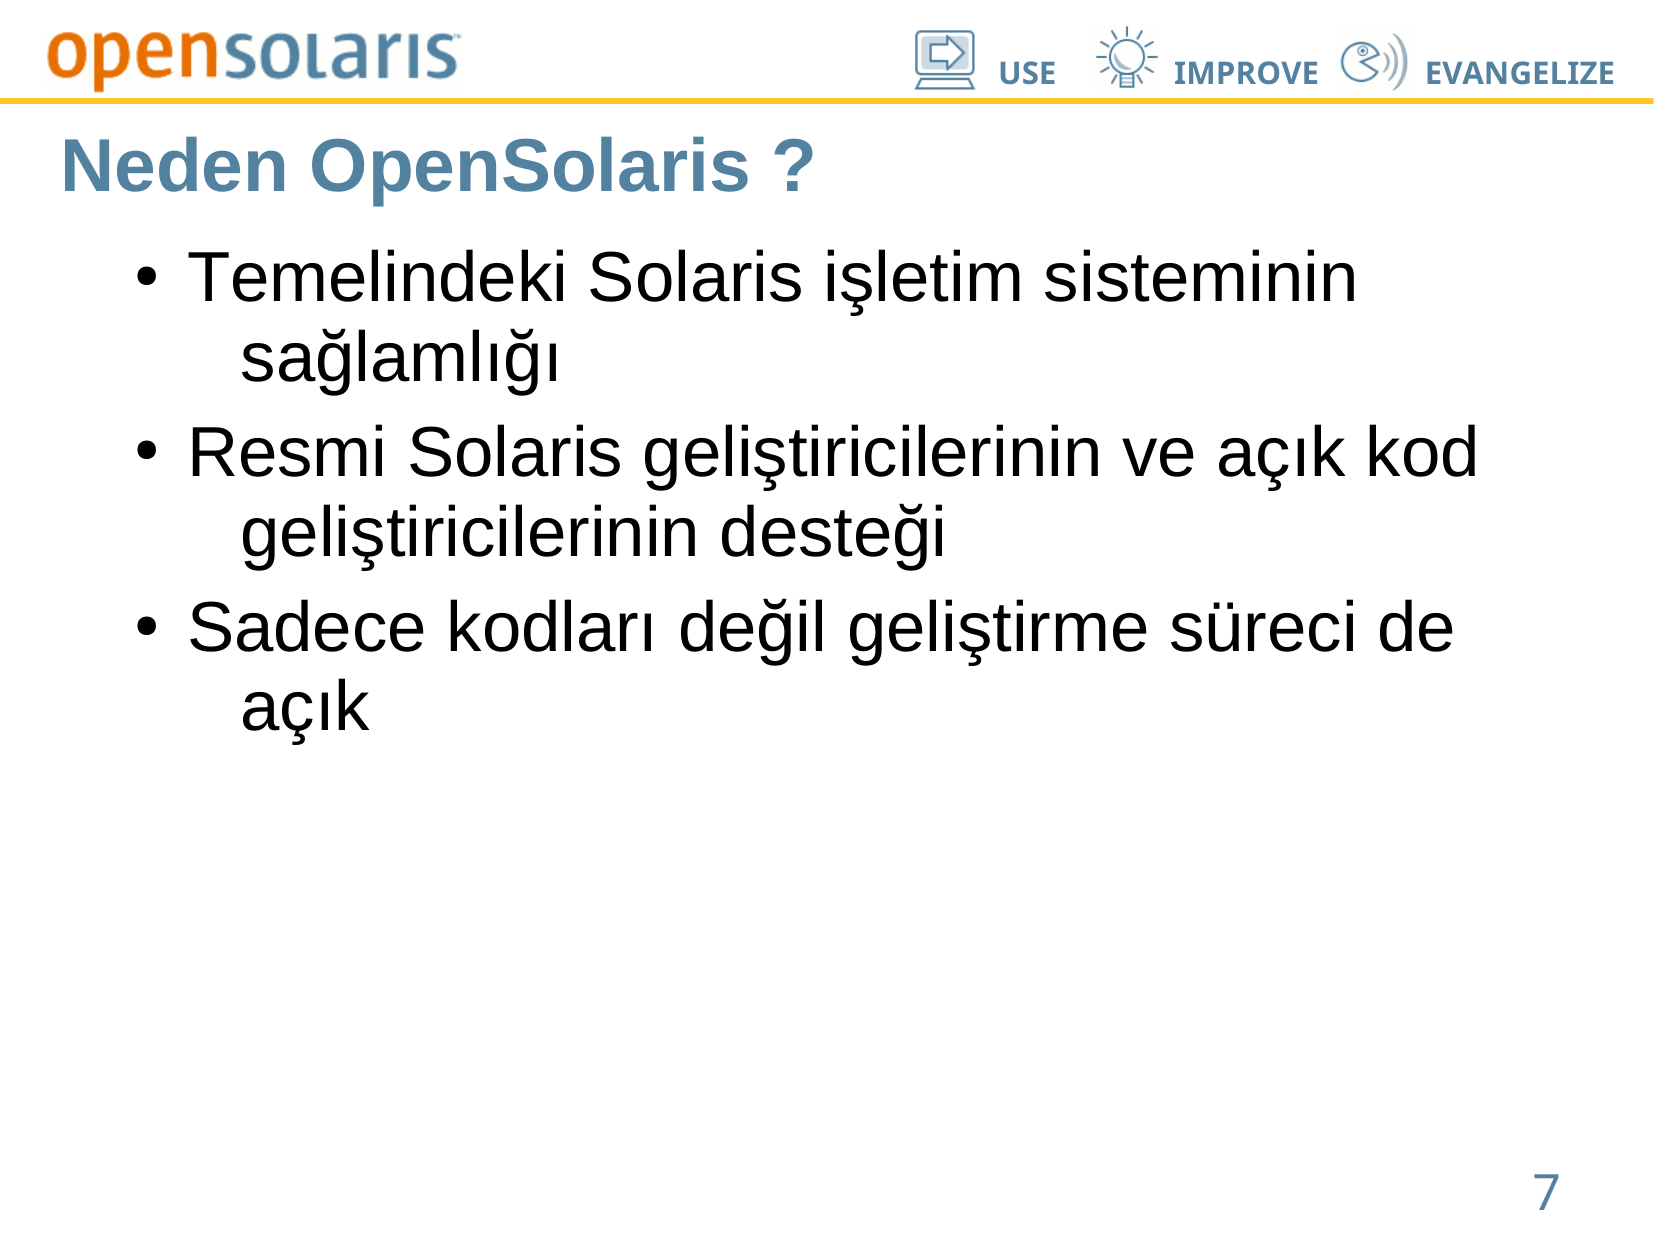

# Neden OpenSolaris ?
Temelindeki Solaris işletim sisteminin sağlamlığı
Resmi Solaris geliştiricilerinin ve açık kod geliştiricilerinin desteği
Sadece kodları değil geliştirme süreci de açık